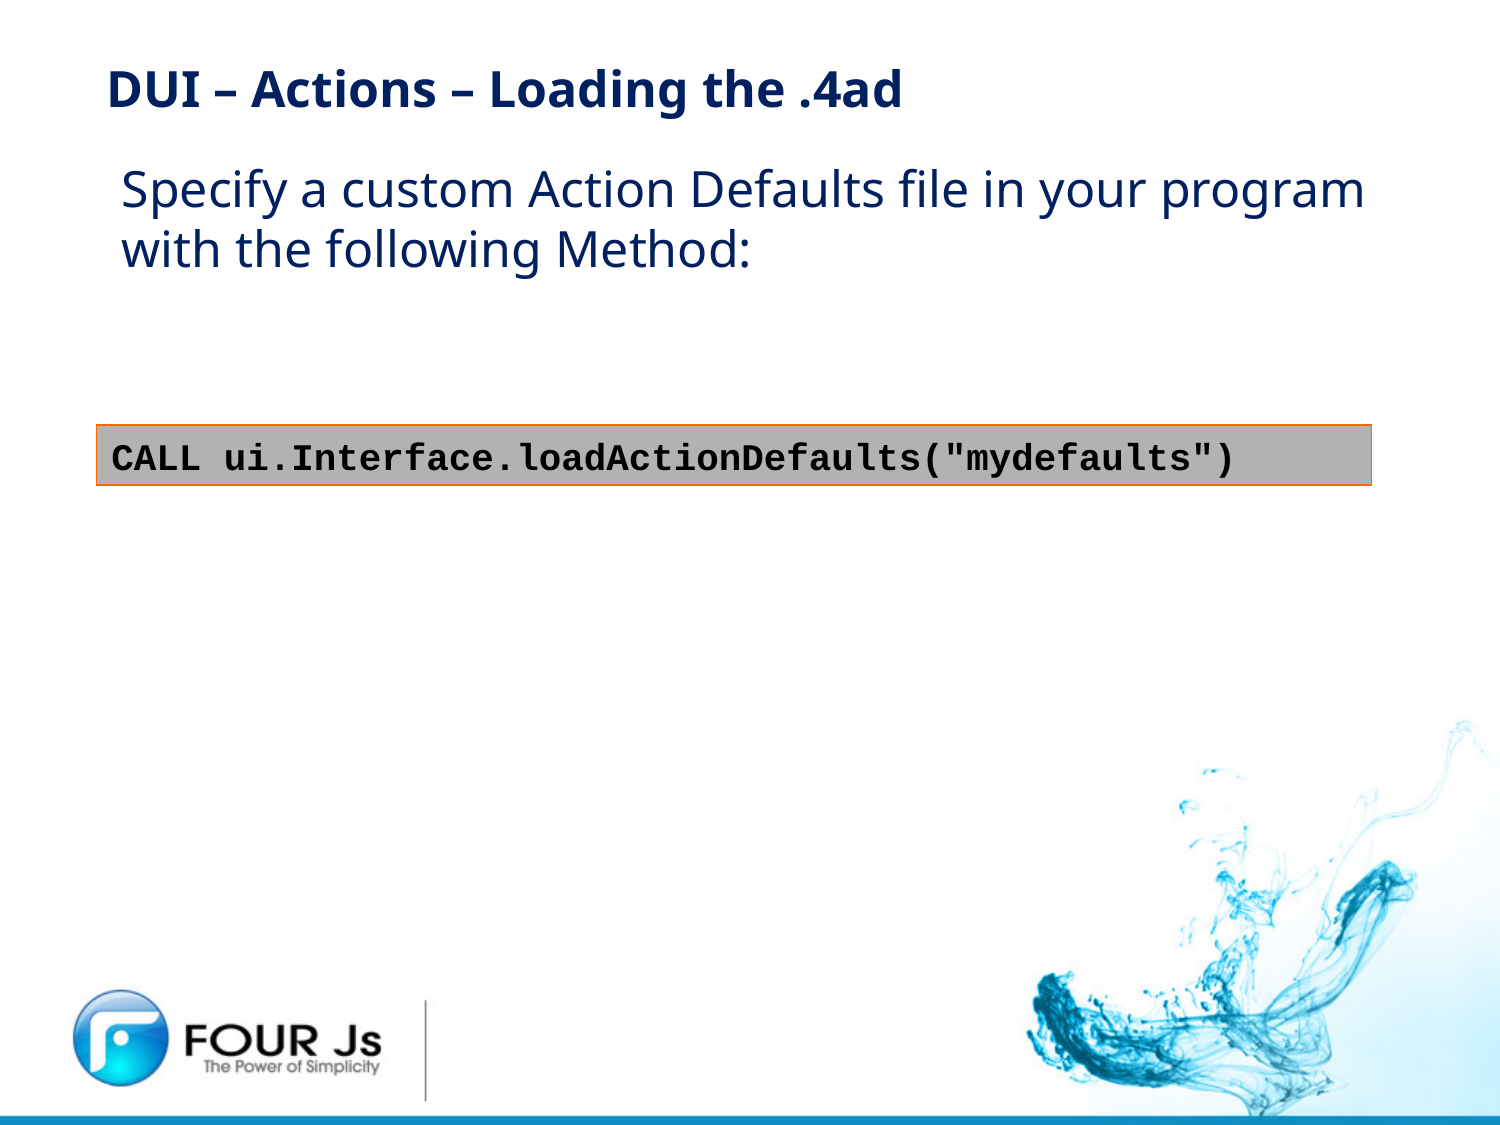

# DUI – Actions – Loading the .4ad
Specify a custom Action Defaults file in your program with the following Method:
CALL ui.Interface.loadActionDefaults("mydefaults")